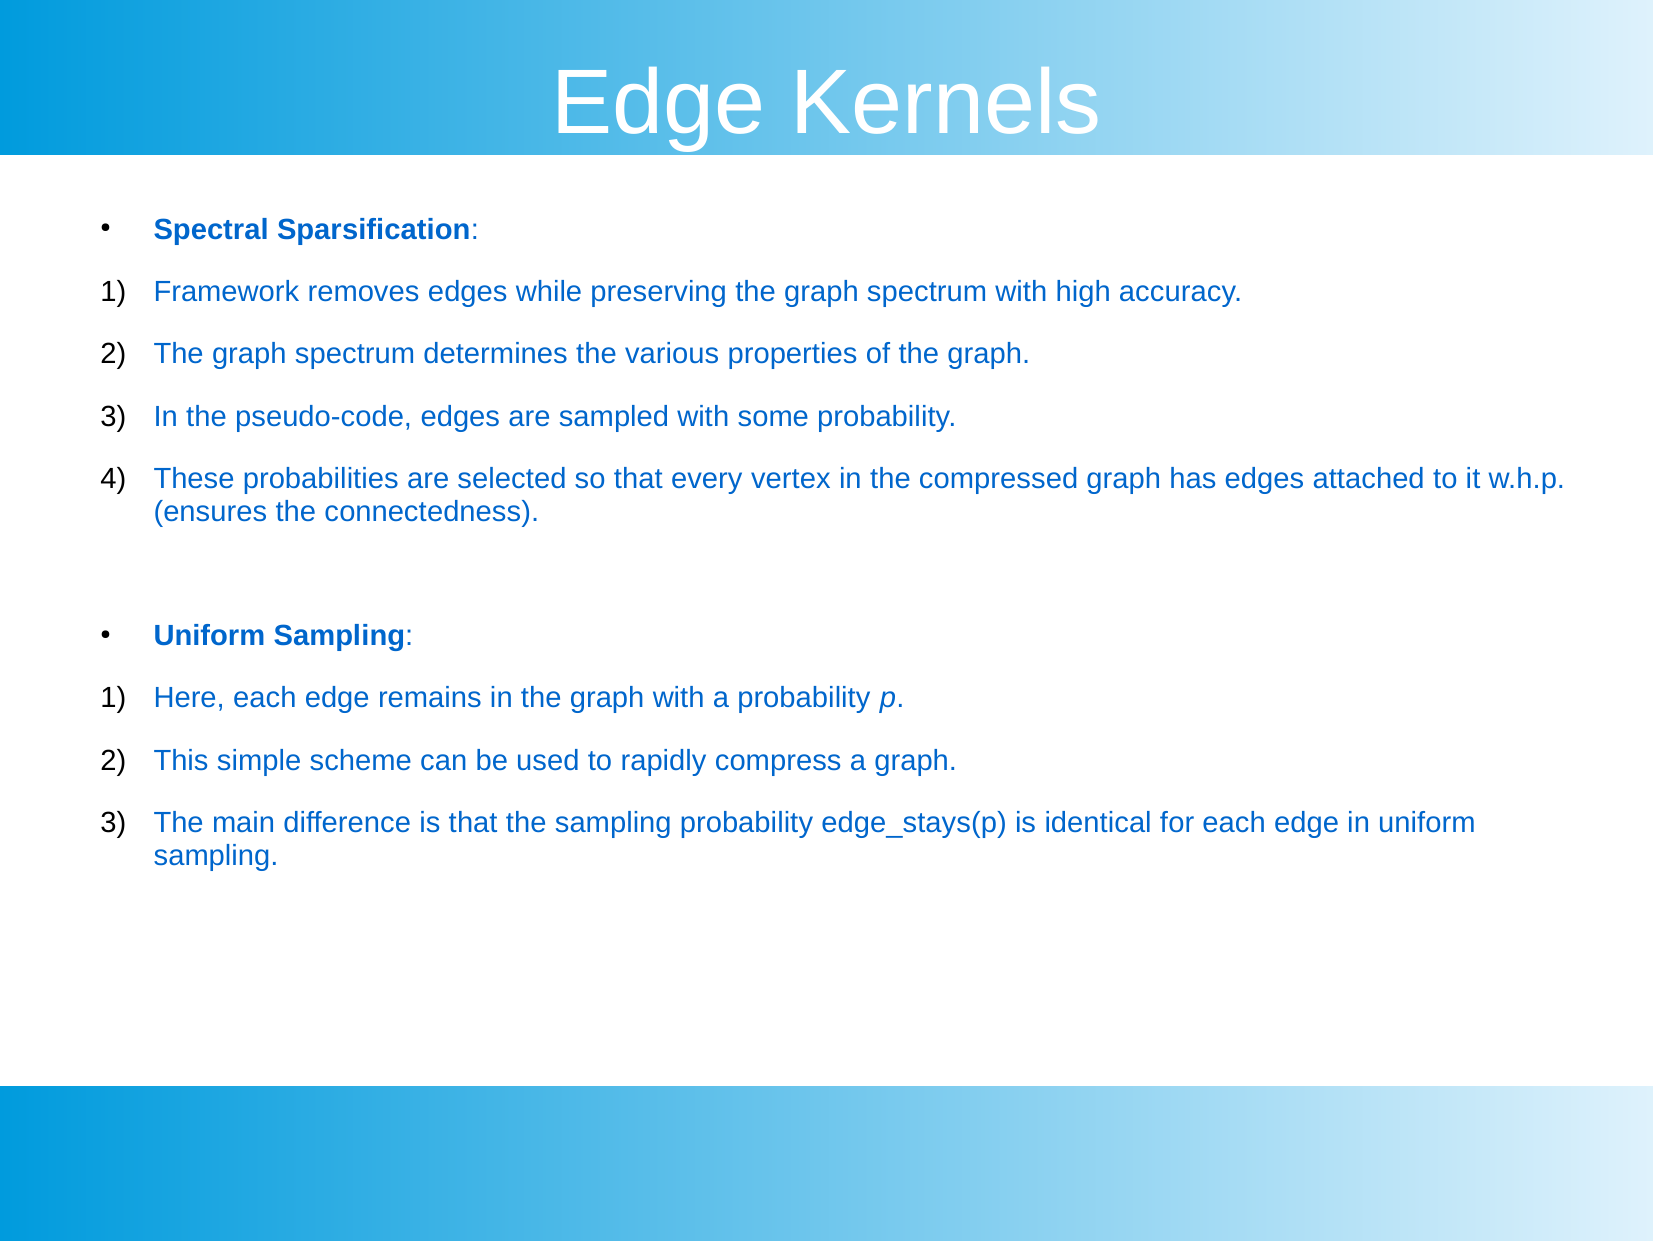

# Edge Kernels
Spectral Sparsification:
Framework removes edges while preserving the graph spectrum with high accuracy.
The graph spectrum determines the various properties of the graph.
In the pseudo-code, edges are sampled with some probability.
These probabilities are selected so that every vertex in the compressed graph has edges attached to it w.h.p. (ensures the connectedness).
Uniform Sampling:
Here, each edge remains in the graph with a probability p.
This simple scheme can be used to rapidly compress a graph.
The main difference is that the sampling probability edge_stays(p) is identical for each edge in uniform sampling.